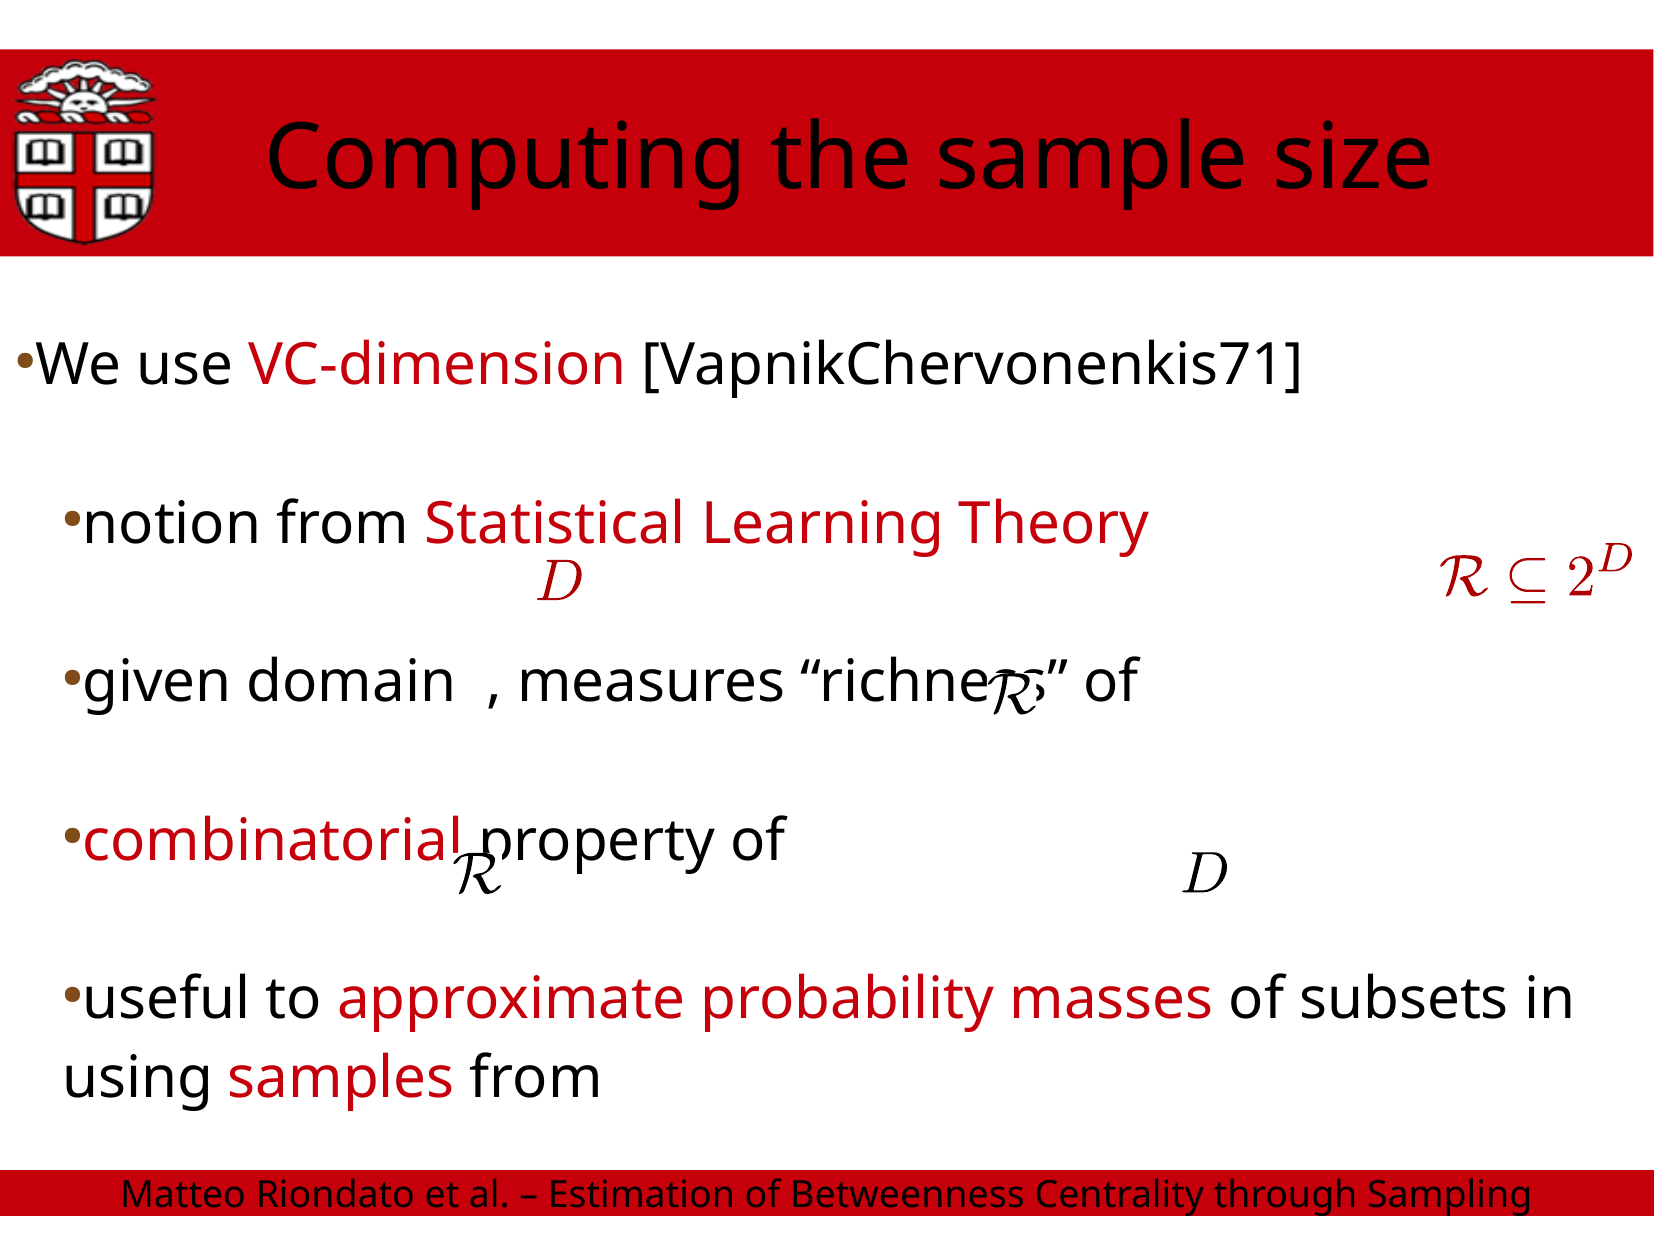

# Computing the sample size
We use VC-dimension [VapnikChervonenkis71]
notion from Statistical Learning Theory
given domain , measures “richness” of
combinatorial property of
useful to approximate probability masses of subsets in using samples from
Matteo Riondato et al. – Estimation of Betweenness Centrality through Sampling